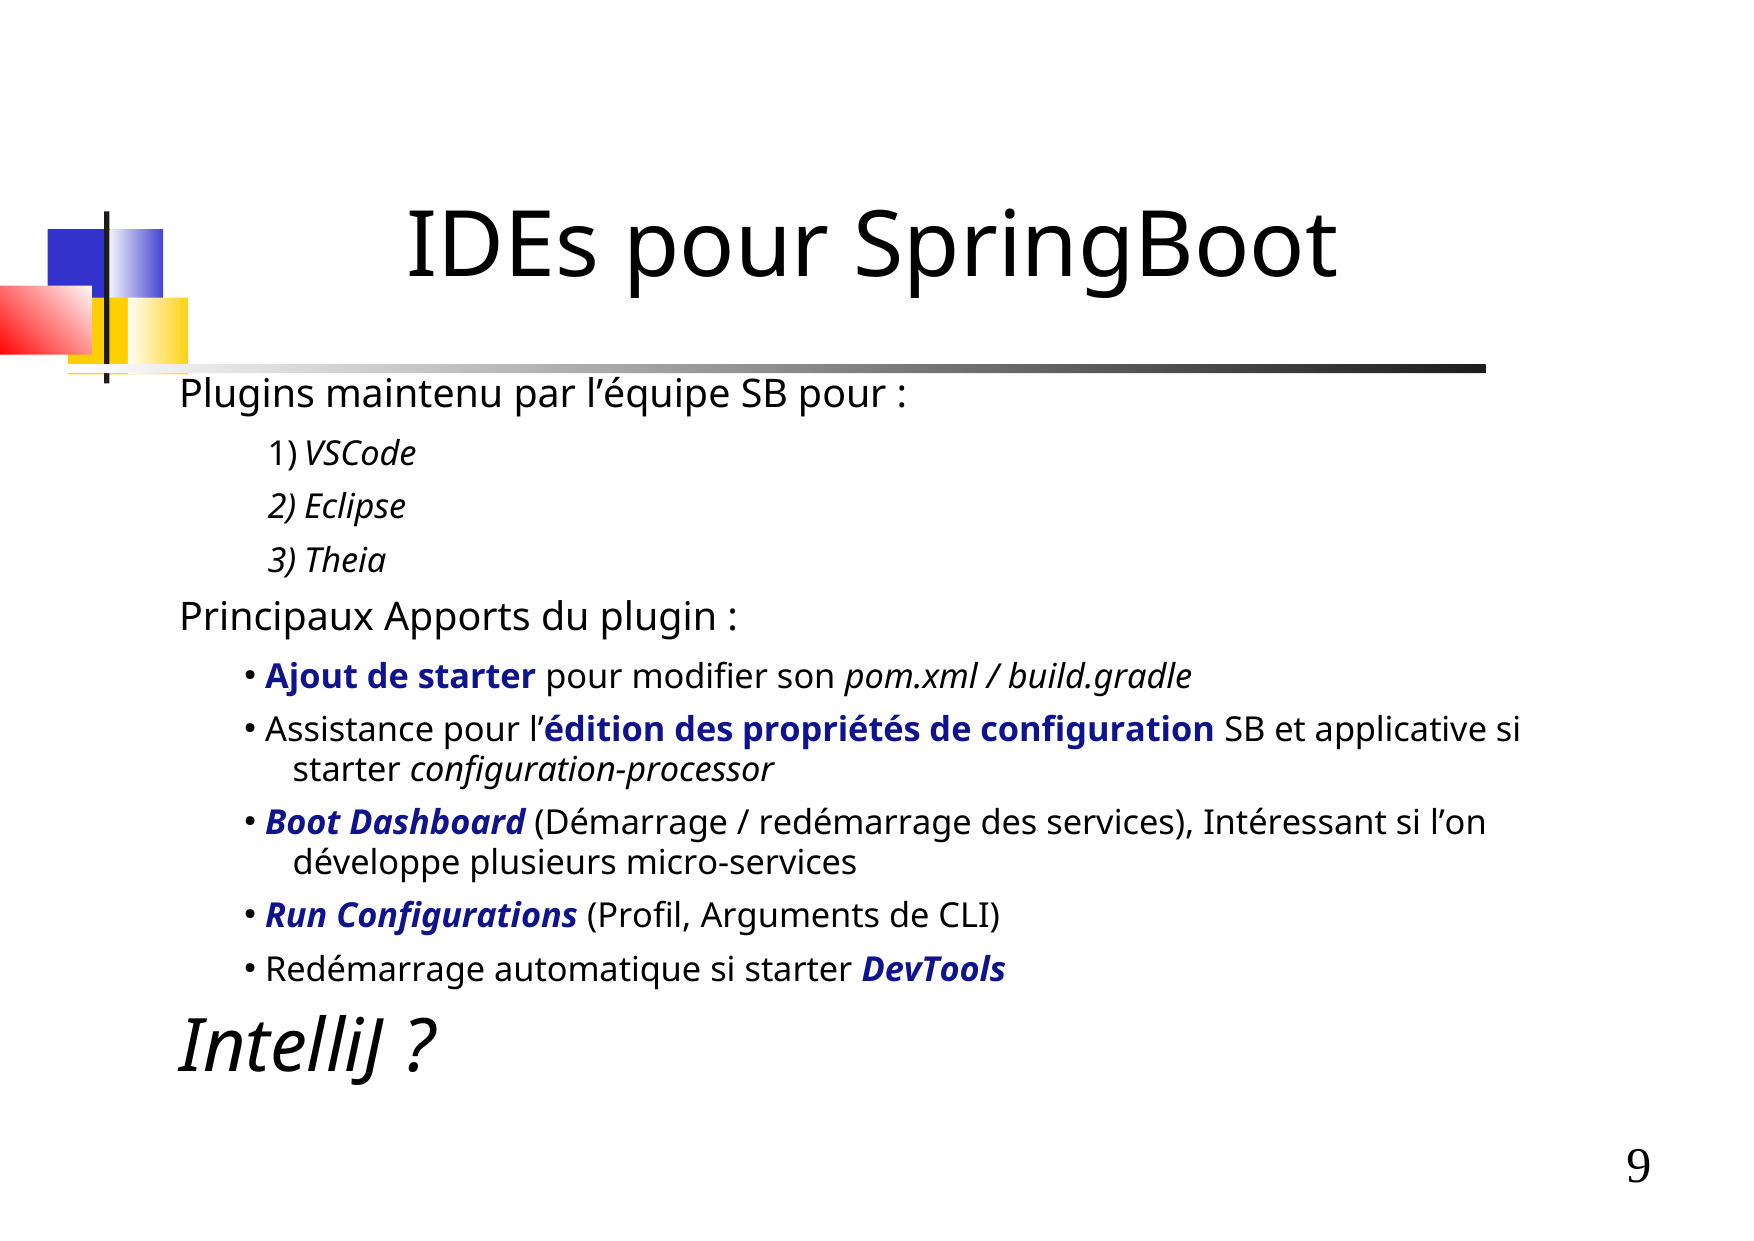

# IDEs pour SpringBoot
Plugins maintenu par l’équipe SB pour :
 VSCode
 Eclipse
 Theia
Principaux Apports du plugin :
Ajout de starter pour modifier son pom.xml / build.gradle
Assistance pour l’édition des propriétés de configuration SB et applicative si starter configuration-processor
Boot Dashboard (Démarrage / redémarrage des services), Intéressant si l’on développe plusieurs micro-services
Run Configurations (Profil, Arguments de CLI)
Redémarrage automatique si starter DevTools
IntelliJ ?